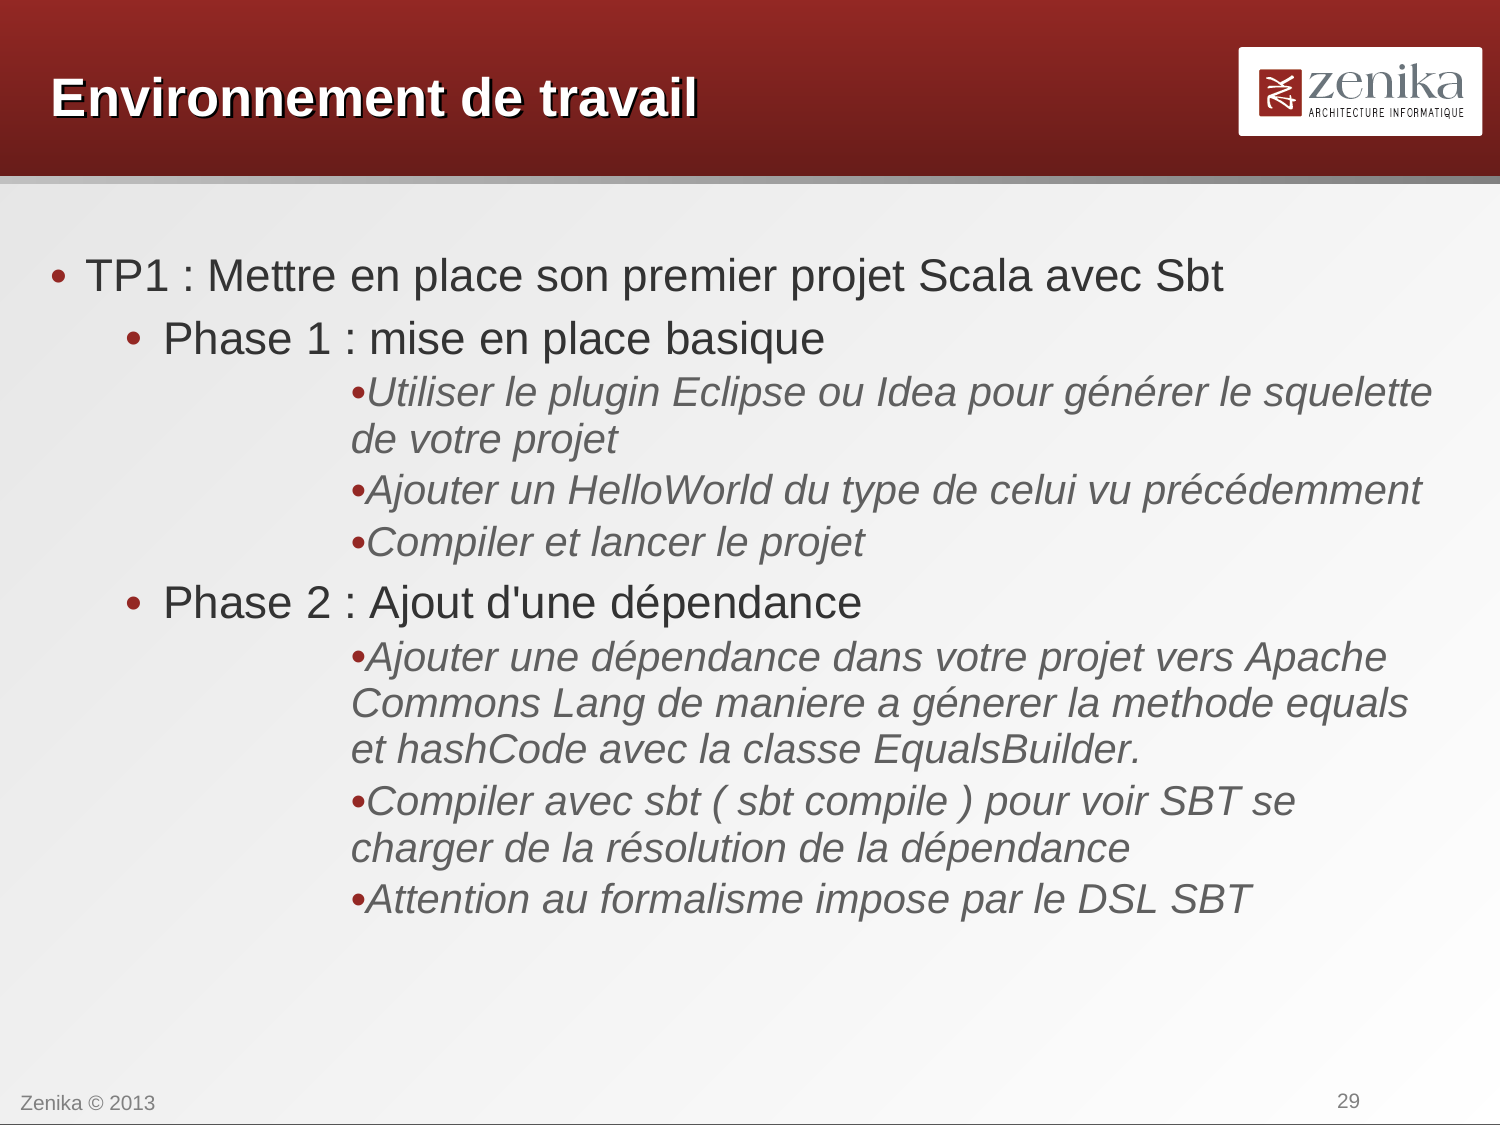

# Environnement de travail
TP1 : Mettre en place son premier projet Scala avec Sbt
Phase 1 : mise en place basique
Utiliser le plugin Eclipse ou Idea pour générer le squelette de votre projet
Ajouter un HelloWorld du type de celui vu précédemment
Compiler et lancer le projet
Phase 2 : Ajout d'une dépendance
Ajouter une dépendance dans votre projet vers Apache Commons Lang de maniere a génerer la methode equals et hashCode avec la classe EqualsBuilder.
Compiler avec sbt ( sbt compile ) pour voir SBT se charger de la résolution de la dépendance
Attention au formalisme impose par le DSL SBT